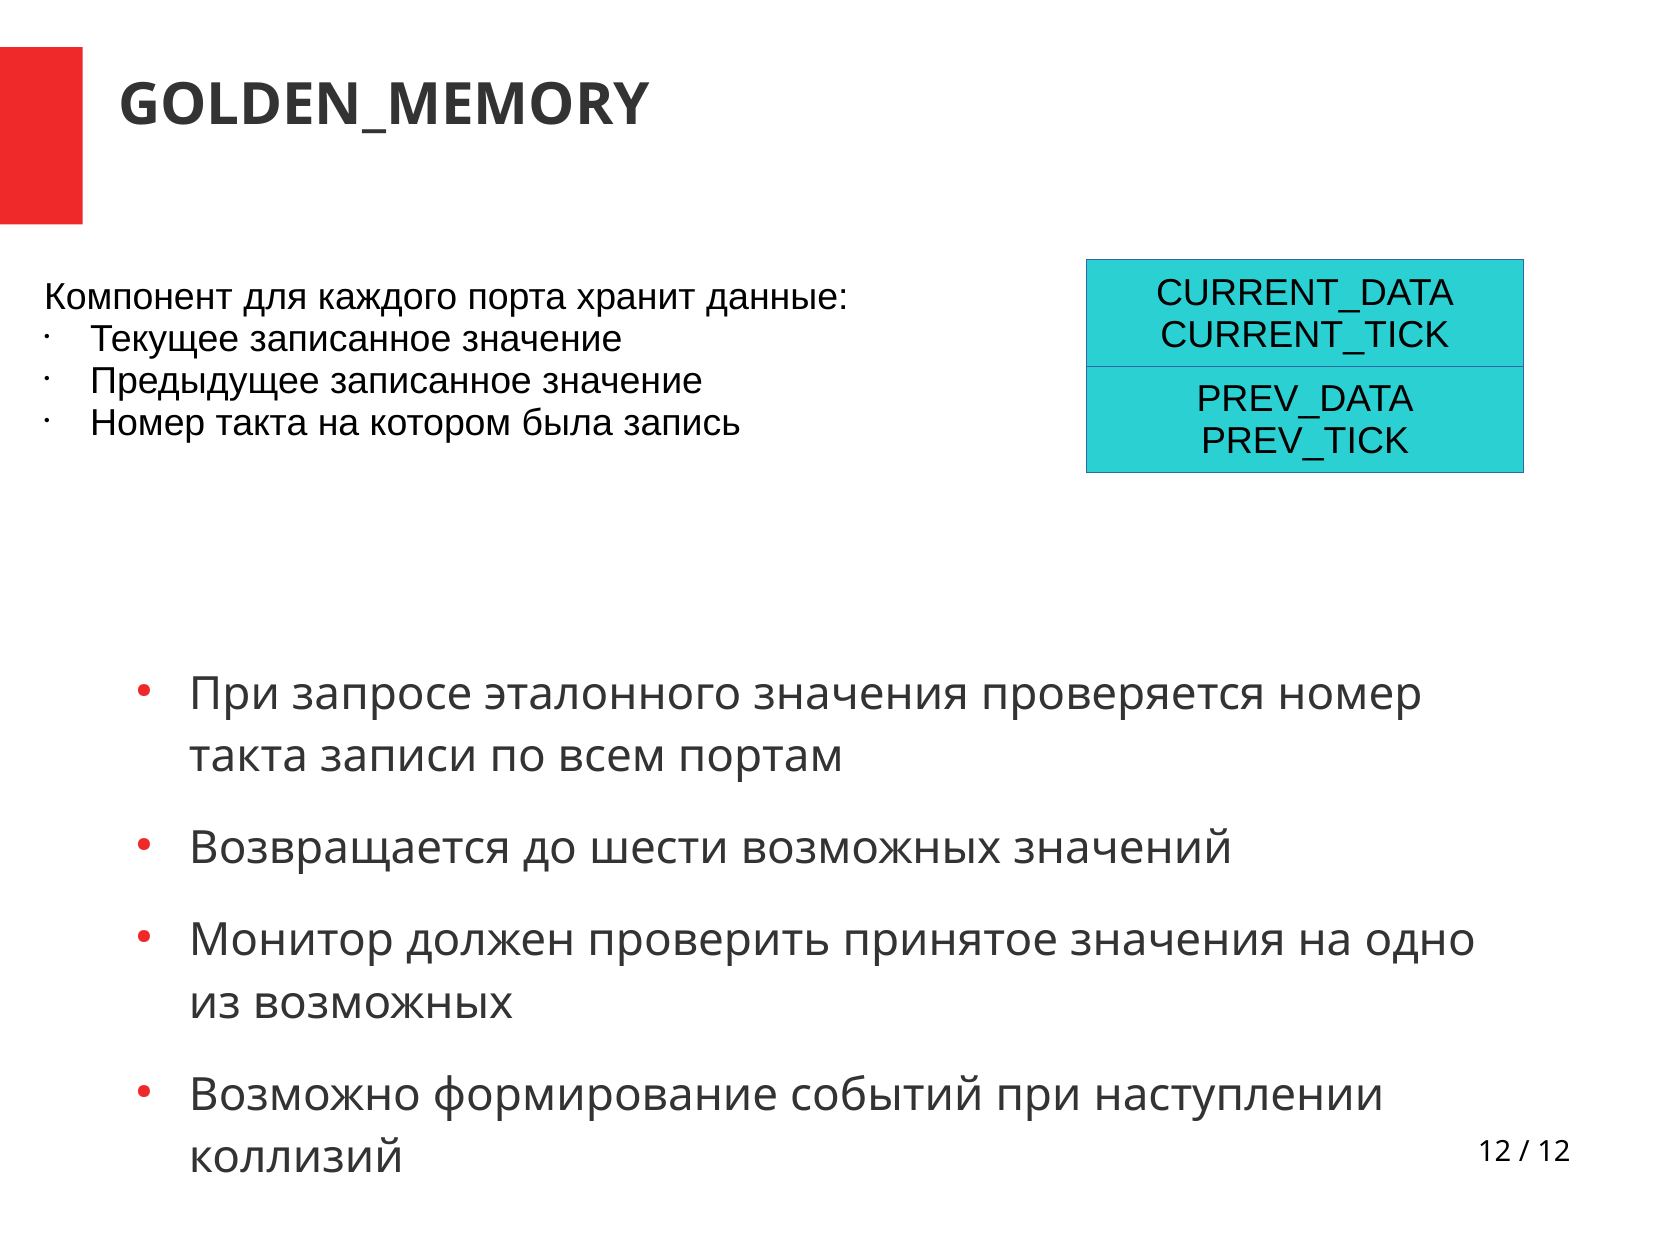

# GOLDEN_MEMORY
CURRENT_DATA
CURRENT_TICK
Компонент для каждого порта хранит данные:
 Текущее записанное значение
 Предыдущее записанное значение
 Номер такта на котором была запись
PREV_DATA
PREV_TICK
При запросе эталонного значения проверяется номер такта записи по всем портам
Возвращается до шести возможных значений
Монитор должен проверить принятое значения на одно из возможных
Возможно формирование событий при наступлении коллизий
12